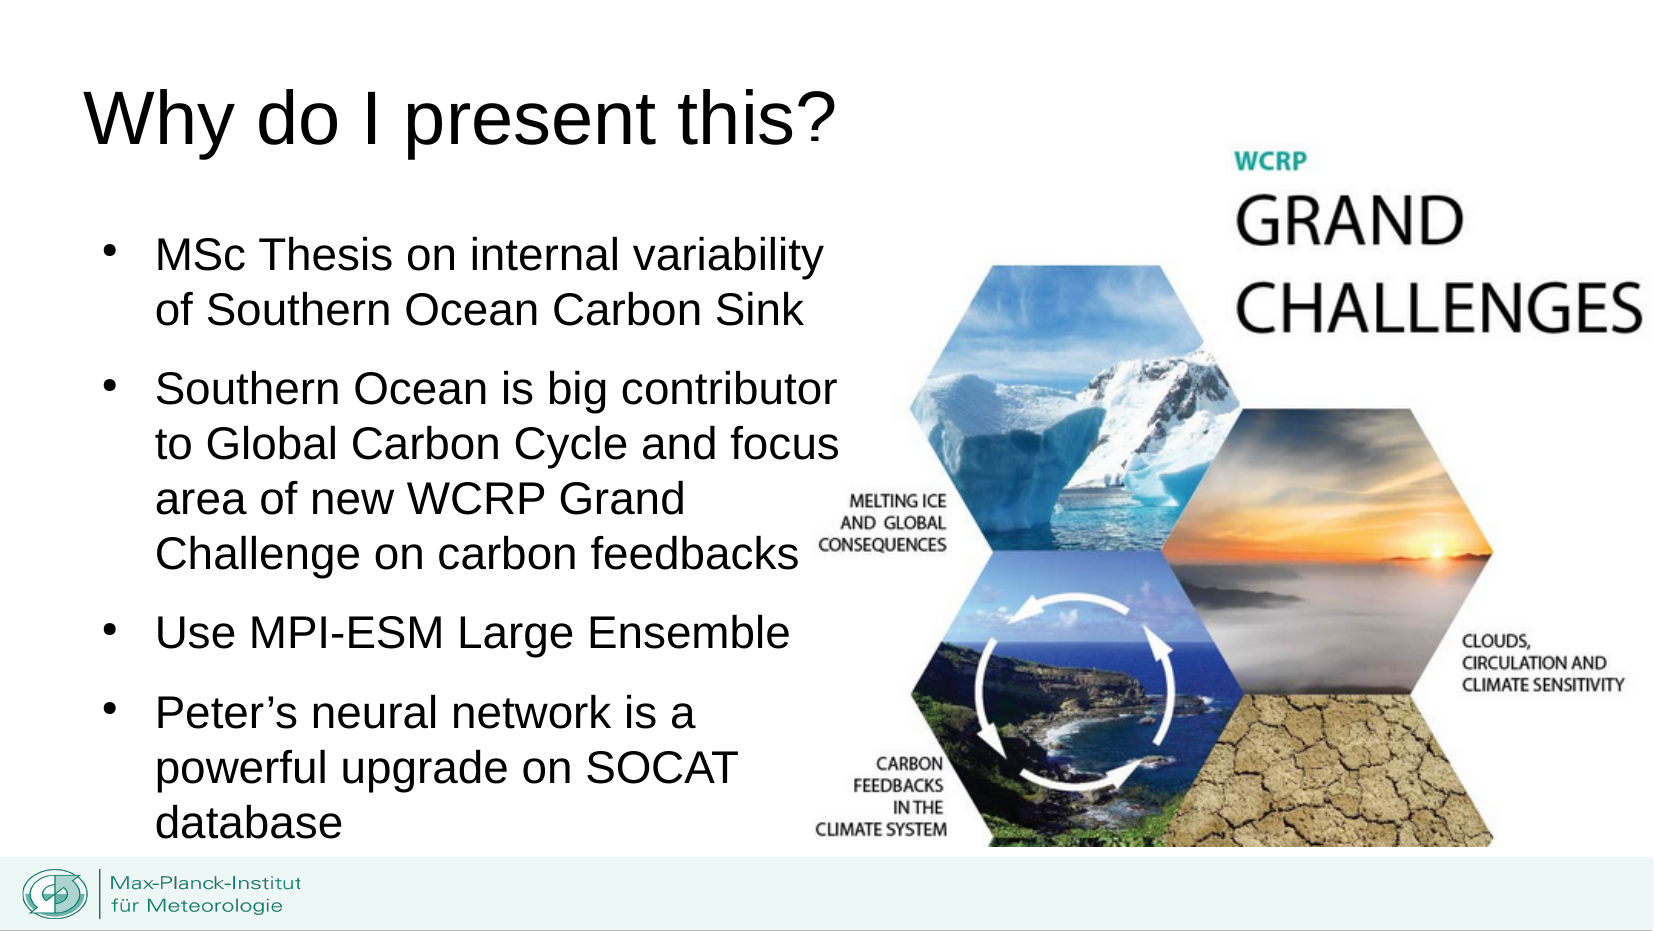

# Why do I present this?
MSc Thesis on internal variability of Southern Ocean Carbon Sink
Southern Ocean is big contributor to Global Carbon Cycle and focus area of new WCRP Grand Challenge on carbon feedbacks
Use MPI-ESM Large Ensemble
Peter’s neural network is a powerful upgrade on SOCAT database